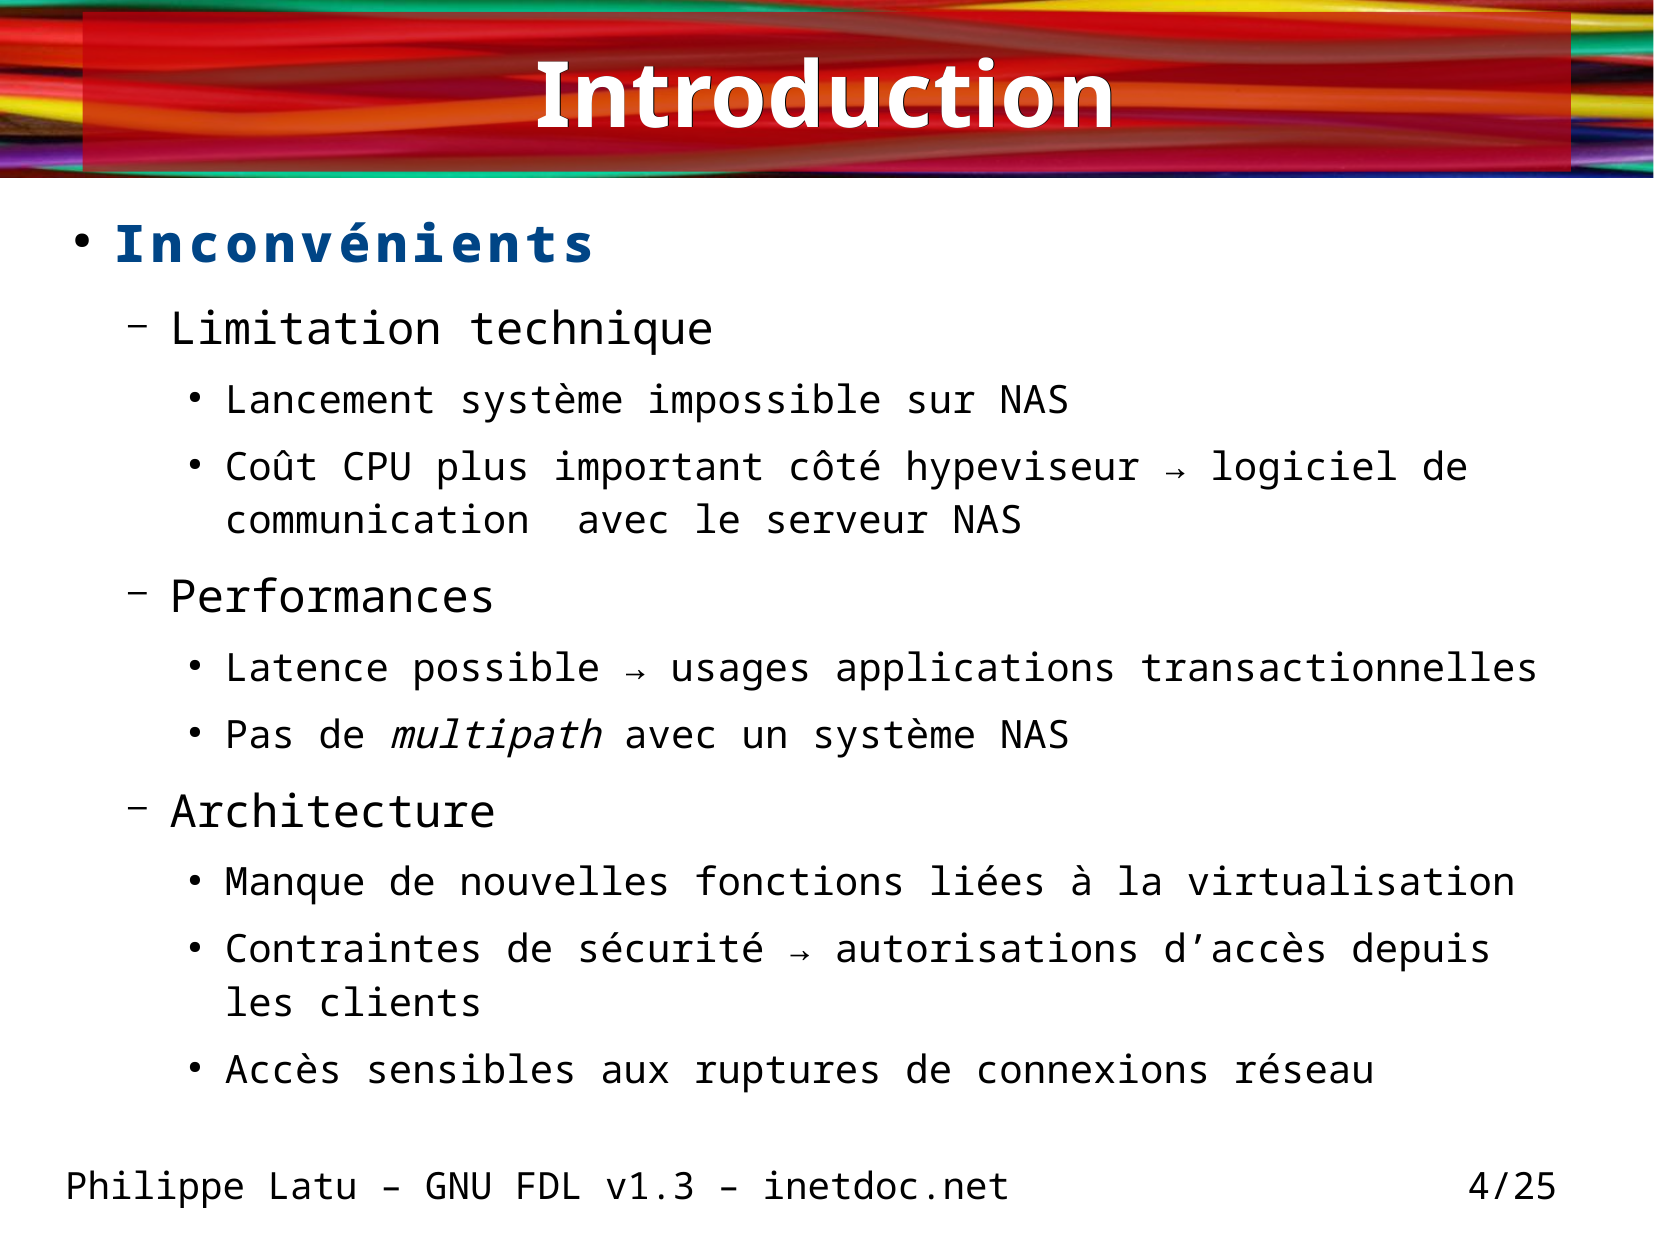

# Introduction
Inconvénients
Limitation technique
Lancement système impossible sur NAS
Coût CPU plus important côté hypeviseur → logiciel de communication avec le serveur NAS
Performances
Latence possible → usages applications transactionnelles
Pas de multipath avec un système NAS
Architecture
Manque de nouvelles fonctions liées à la virtualisation
Contraintes de sécurité → autorisations d’accès depuis les clients
Accès sensibles aux ruptures de connexions réseau
Philippe Latu – GNU FDL v1.3 – inetdoc.net							3/25